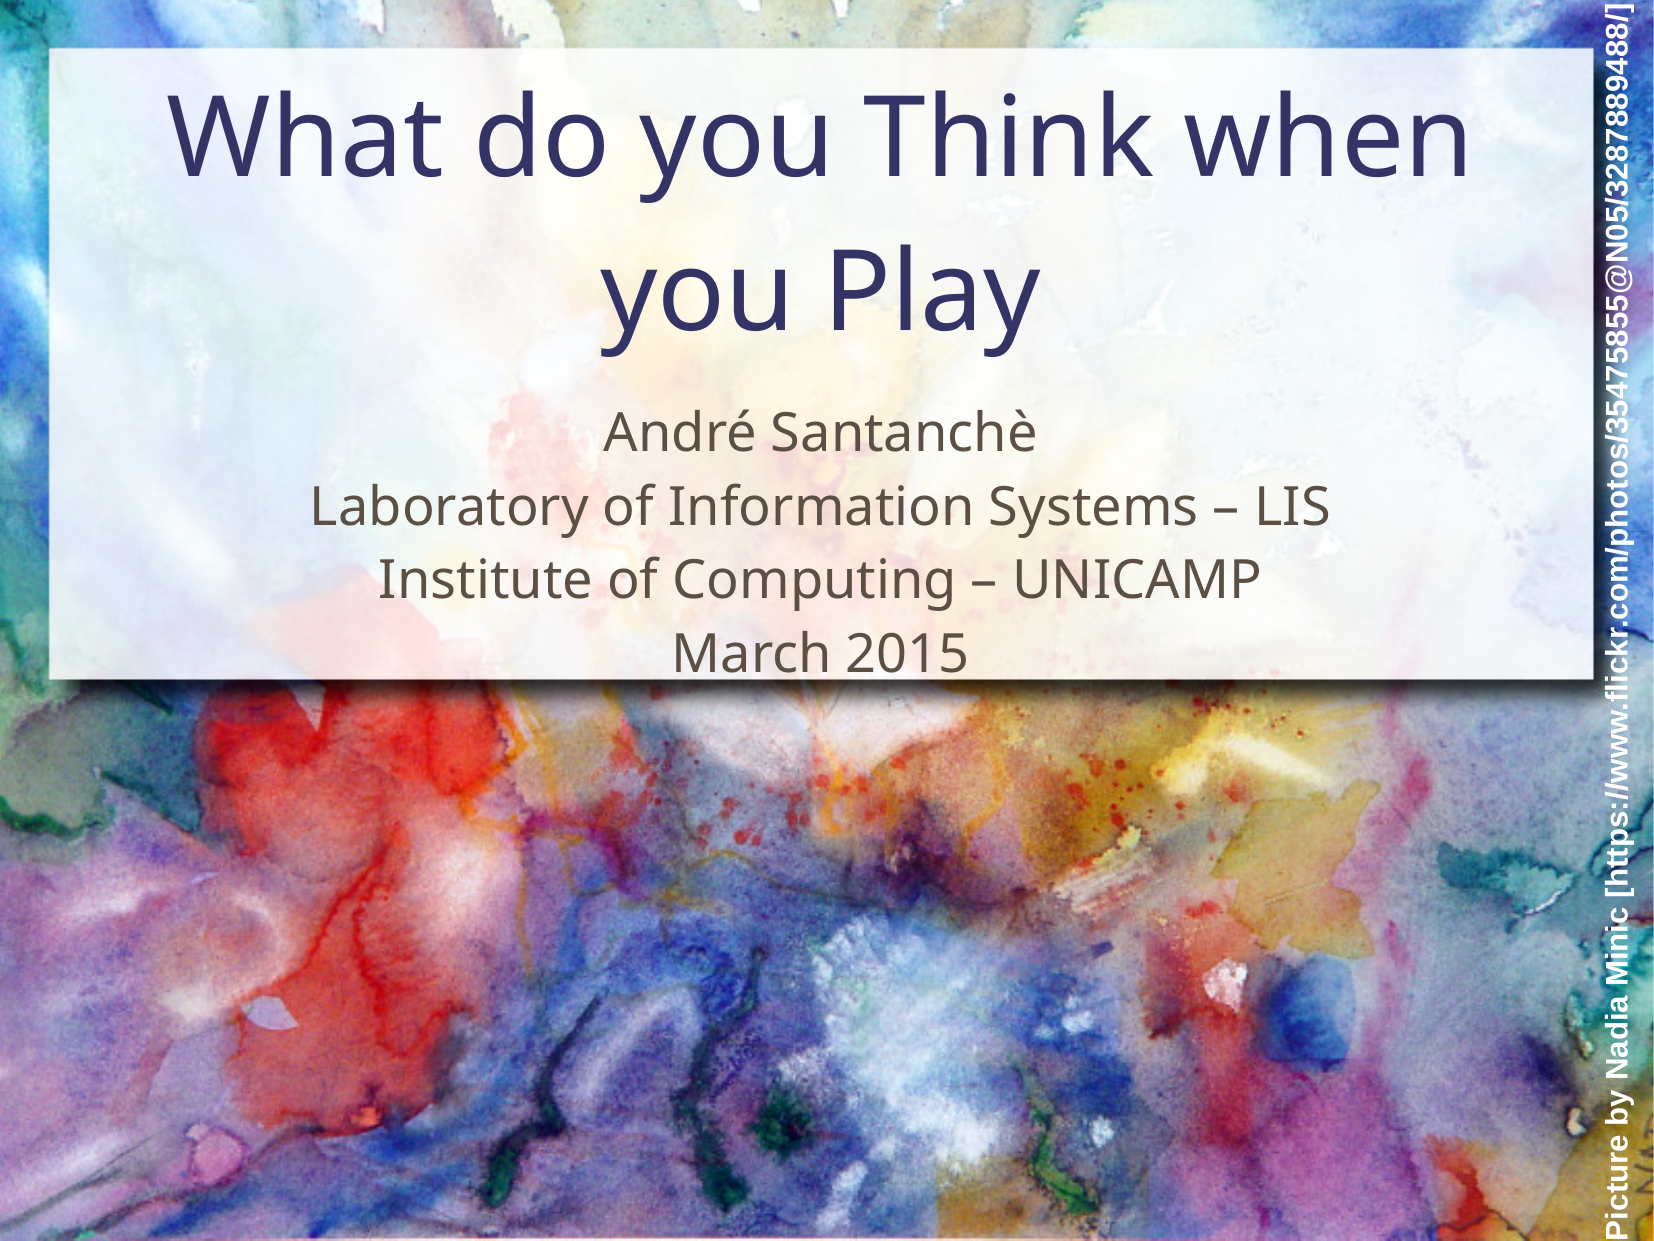

# What do you Think when you Play
André Santanchè
Laboratory of Information Systems – LIS
Institute of Computing – UNICAMP
March 2015
Picture by Nadia Minic [https://www.flickr.com/photos/35475855@N05/3287889488/]